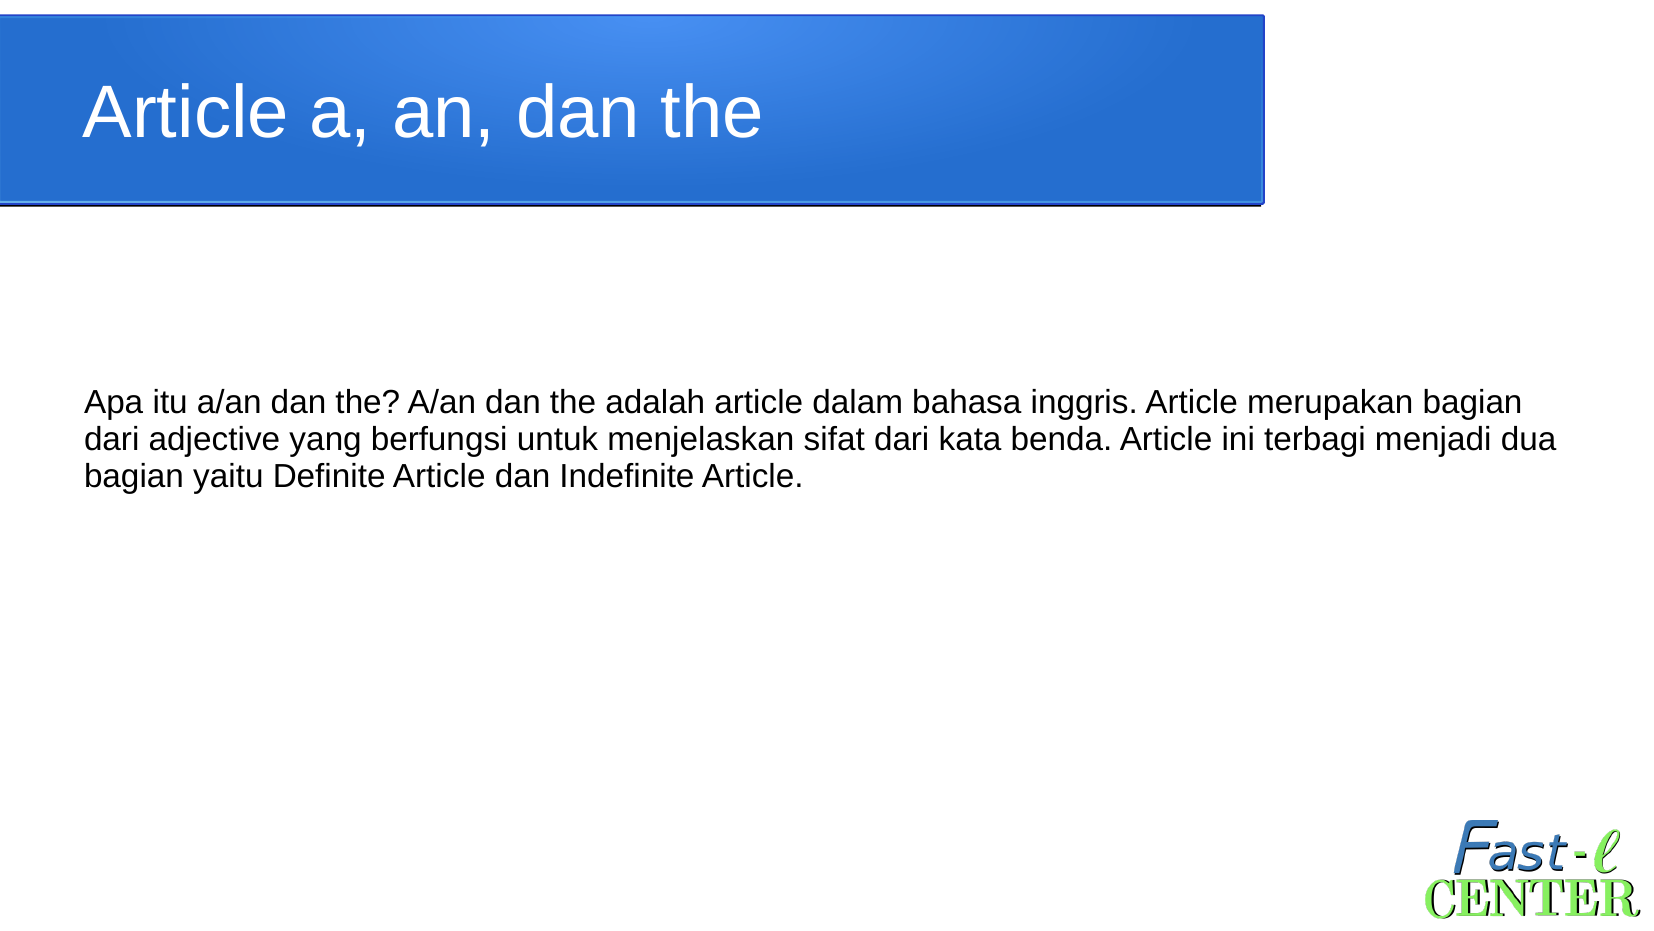

# Article a, an, dan the
Apa itu a/an dan the? A/an dan the adalah article dalam bahasa inggris. Article merupakan bagian
dari adjective yang berfungsi untuk menjelaskan sifat dari kata benda. Article ini terbagi menjadi dua bagian yaitu Definite Article dan Indefinite Article.